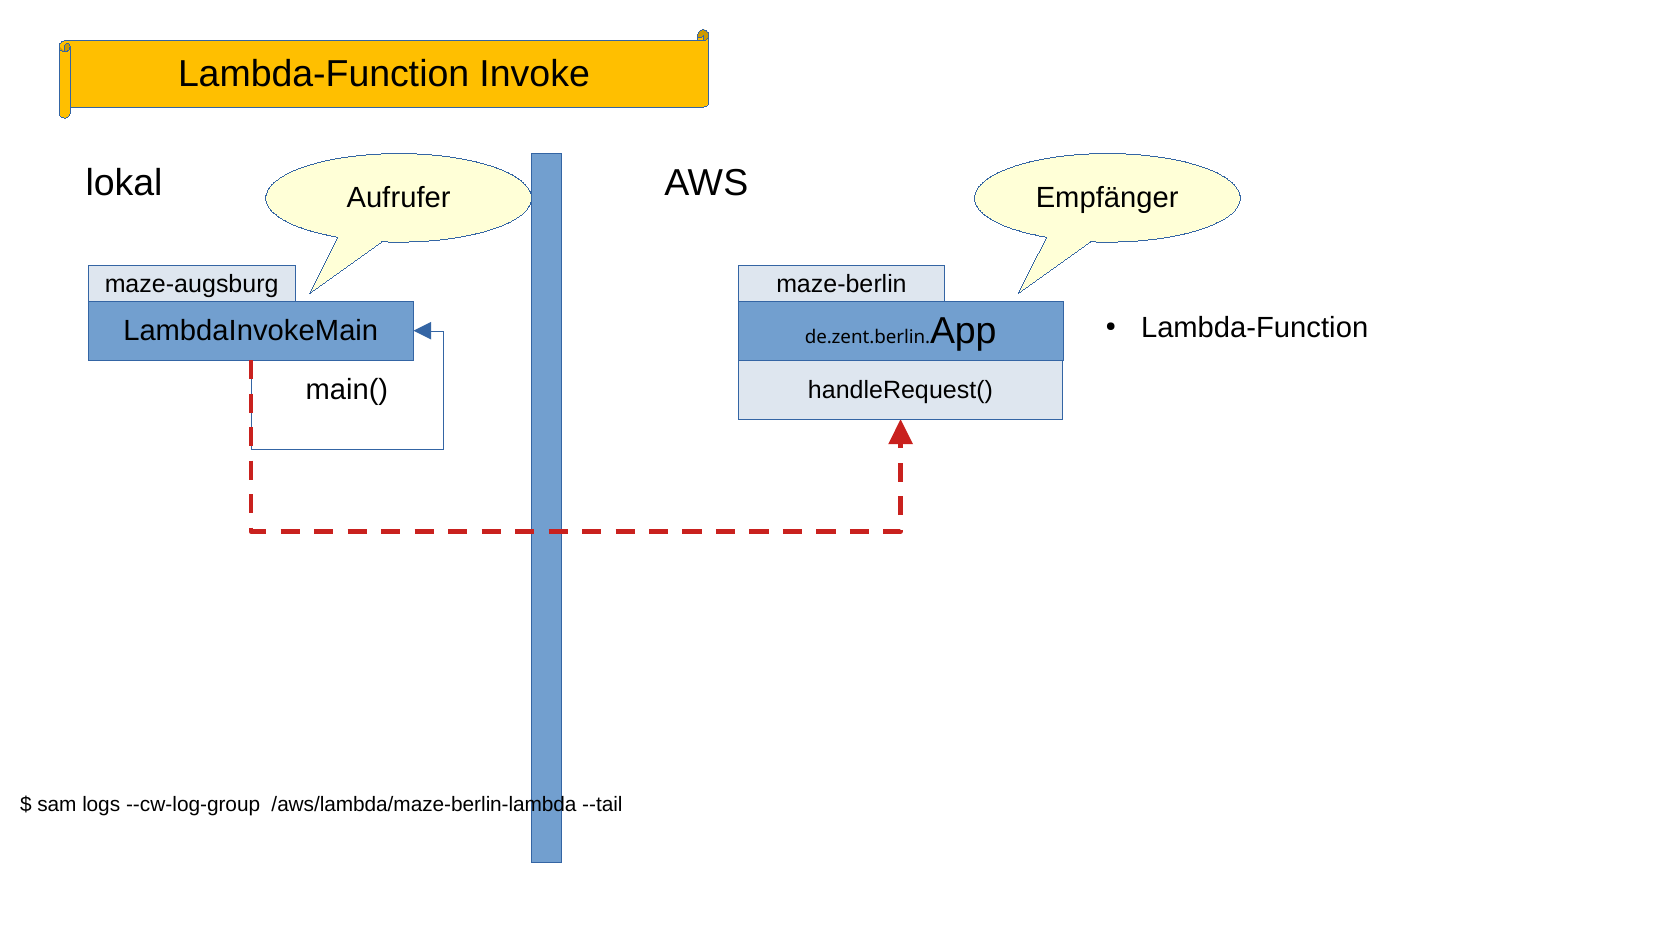

Lambda-Function Invoke
lokal
Aufrufer
AWS
Empfänger
maze-augsburg
maze-berlin
LambdaInvokeMain
de.zent.berlin.App
Lambda-Function
handleRequest()
$ sam logs --cw-log-group  /aws/lambda/maze-berlin-lambda --tail